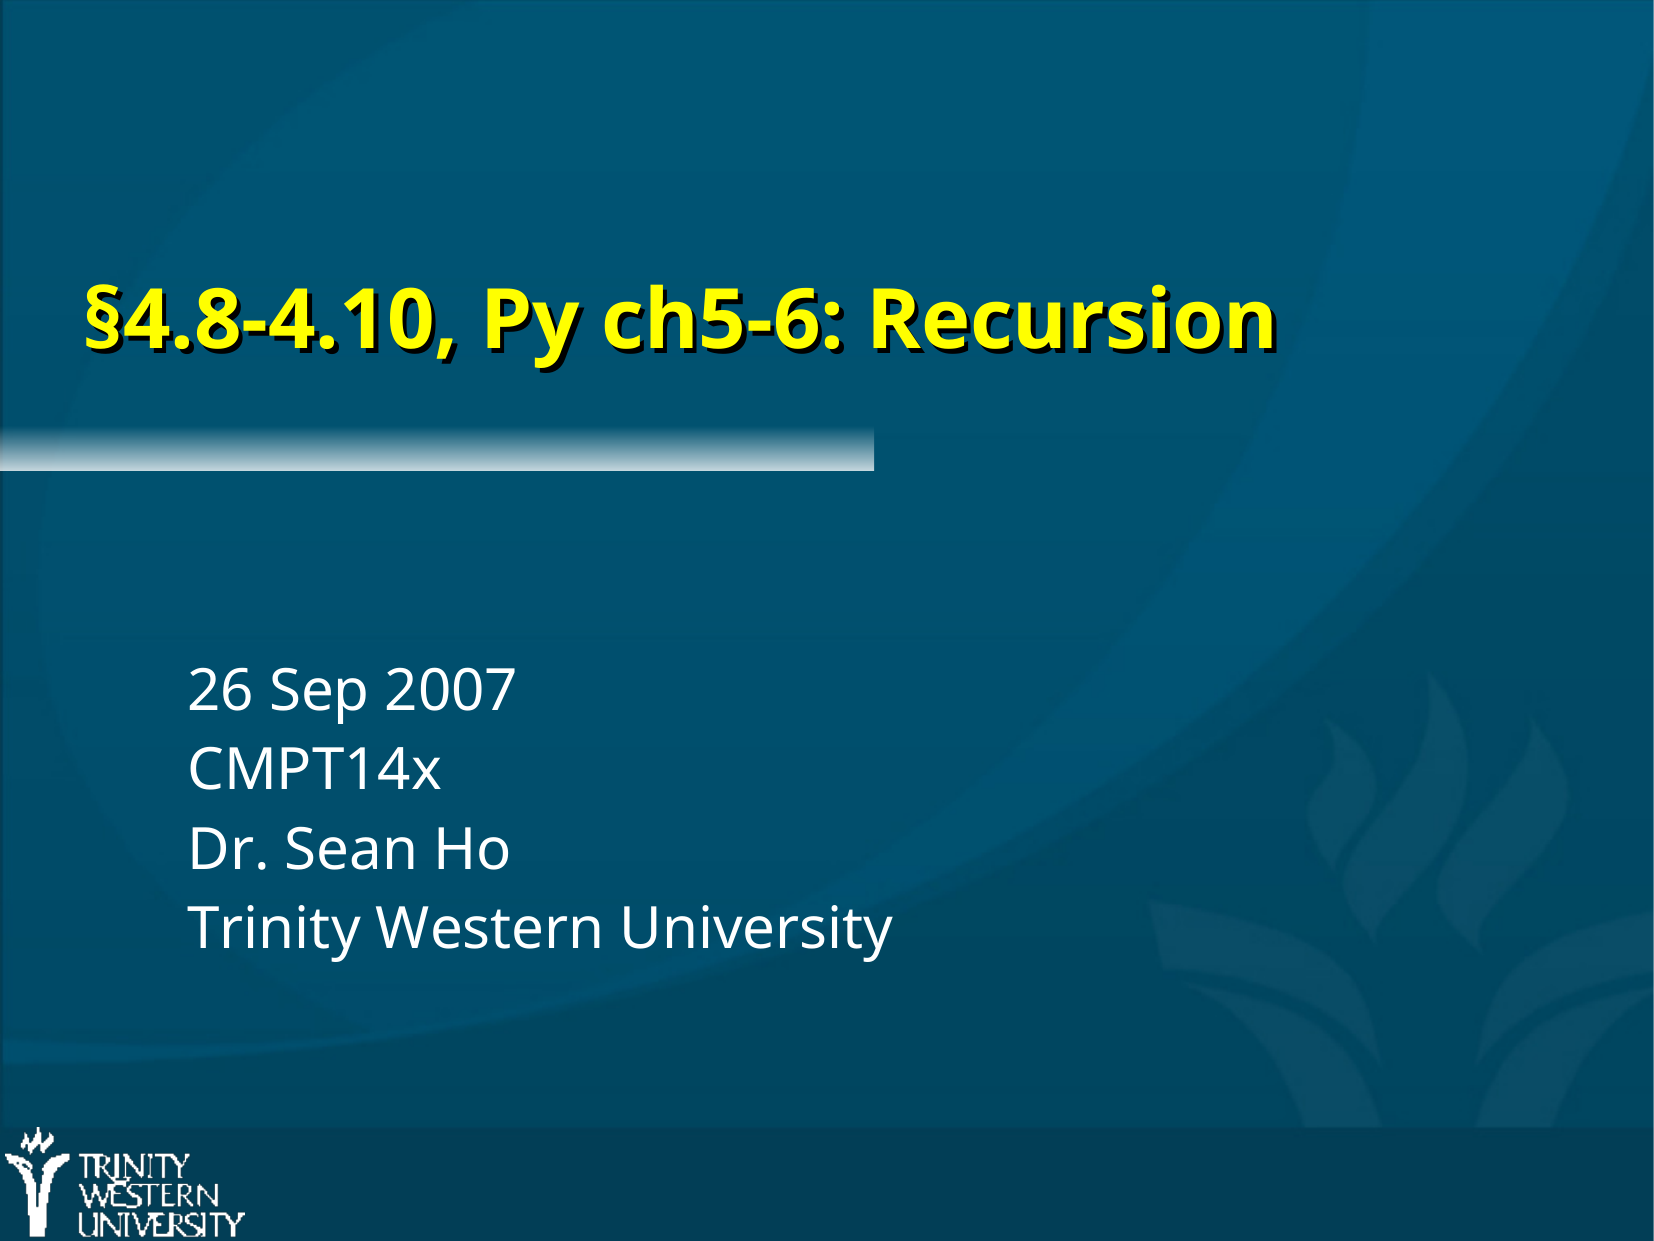

# §4.8-4.10, Py ch5-6: Recursion
26 Sep 2007
CMPT14x
Dr. Sean Ho
Trinity Western University